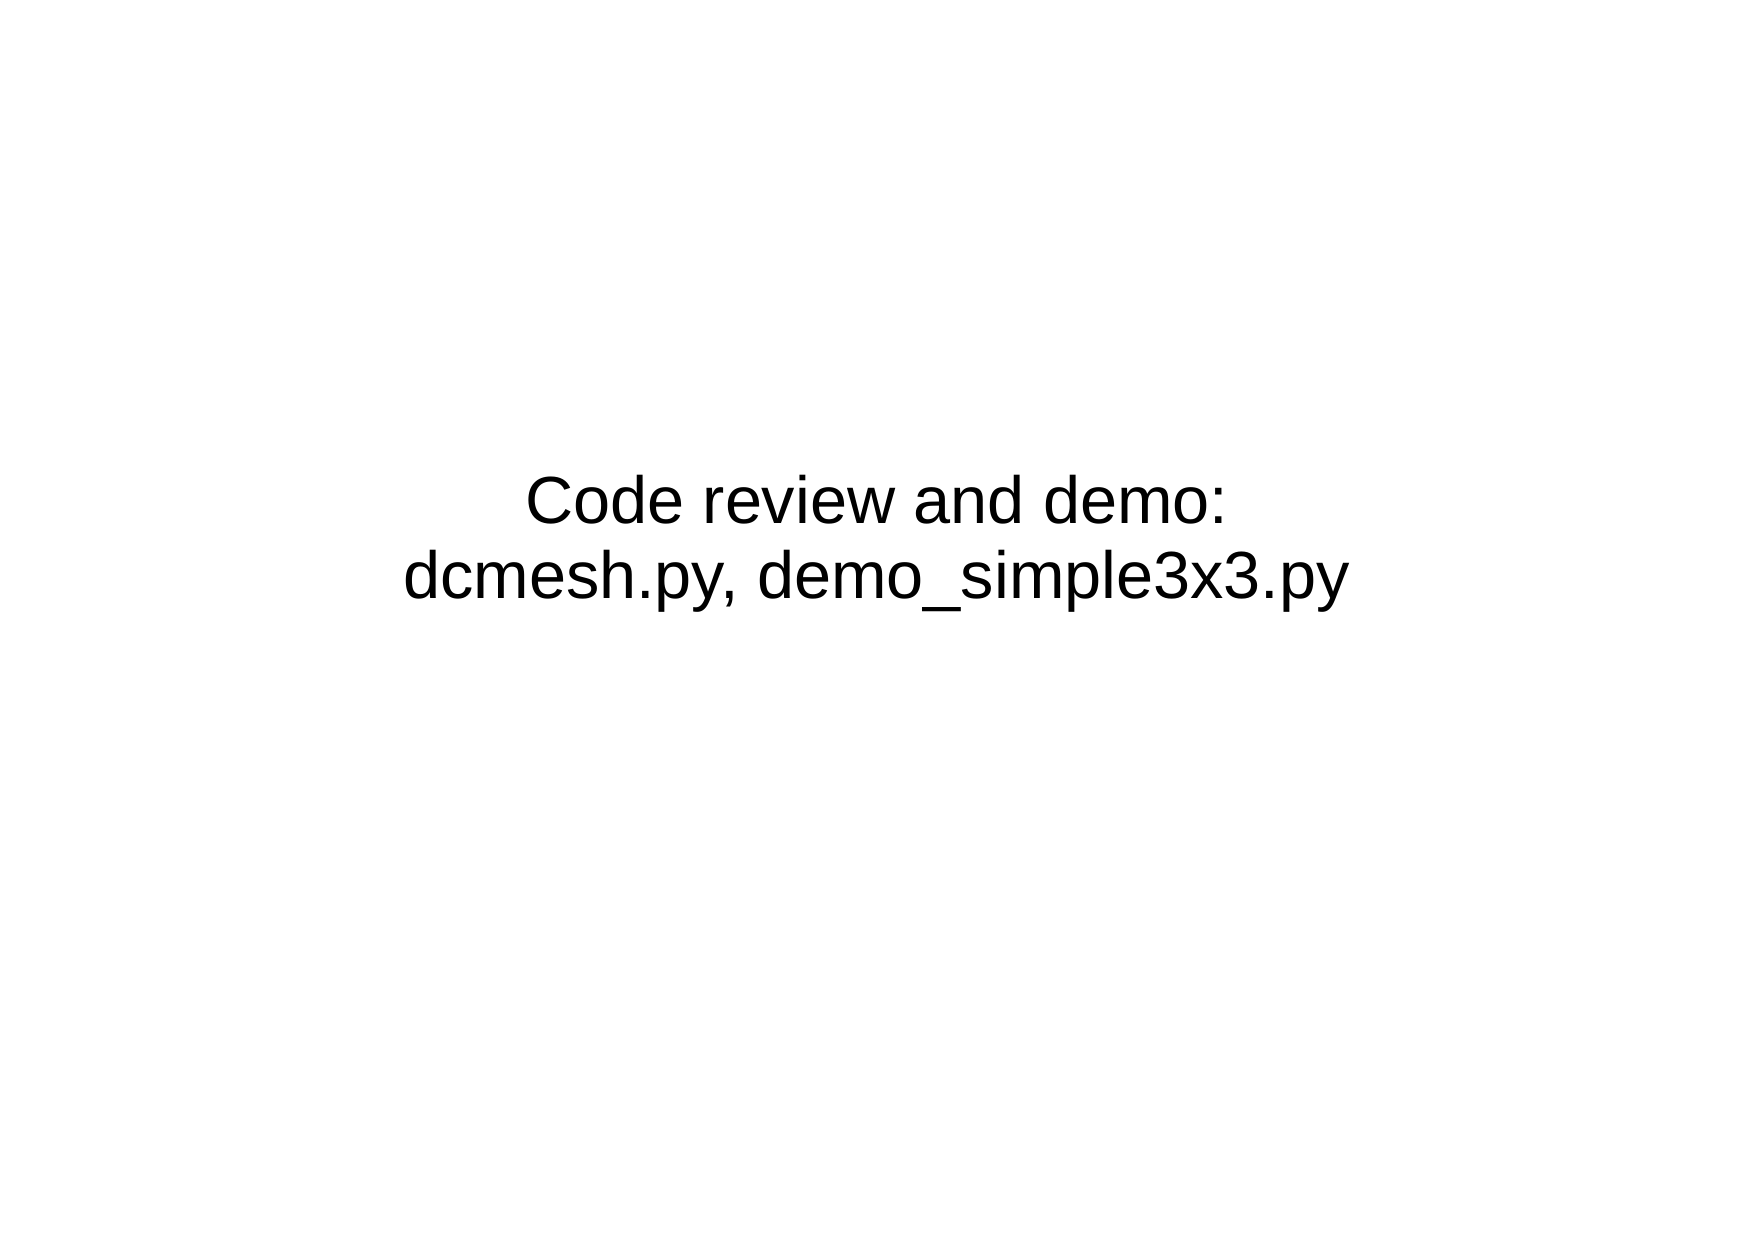

# Code review and demo:
dcmesh.py, demo_simple3x3.py